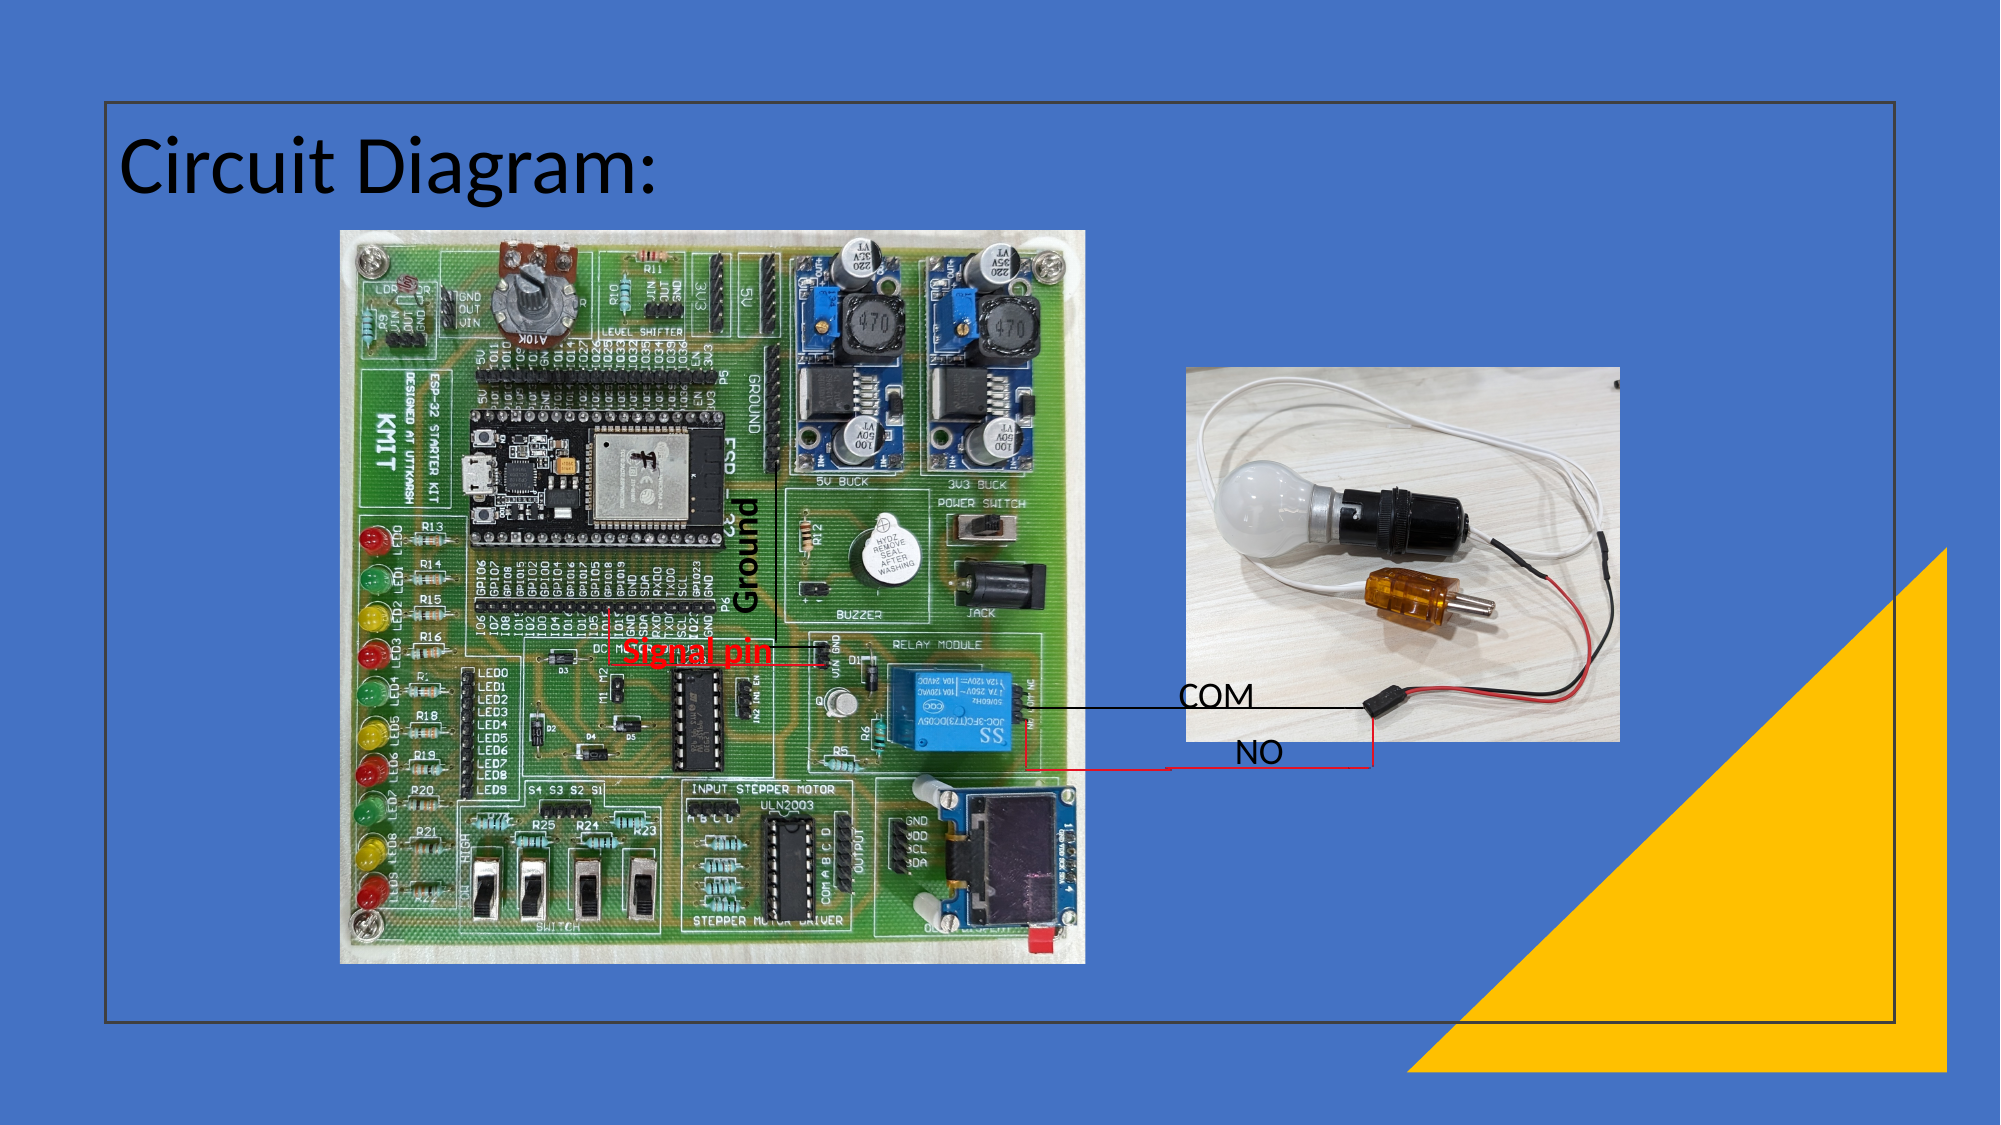

# Circuit Diagram:
Ground
Signal pin
COM
NO